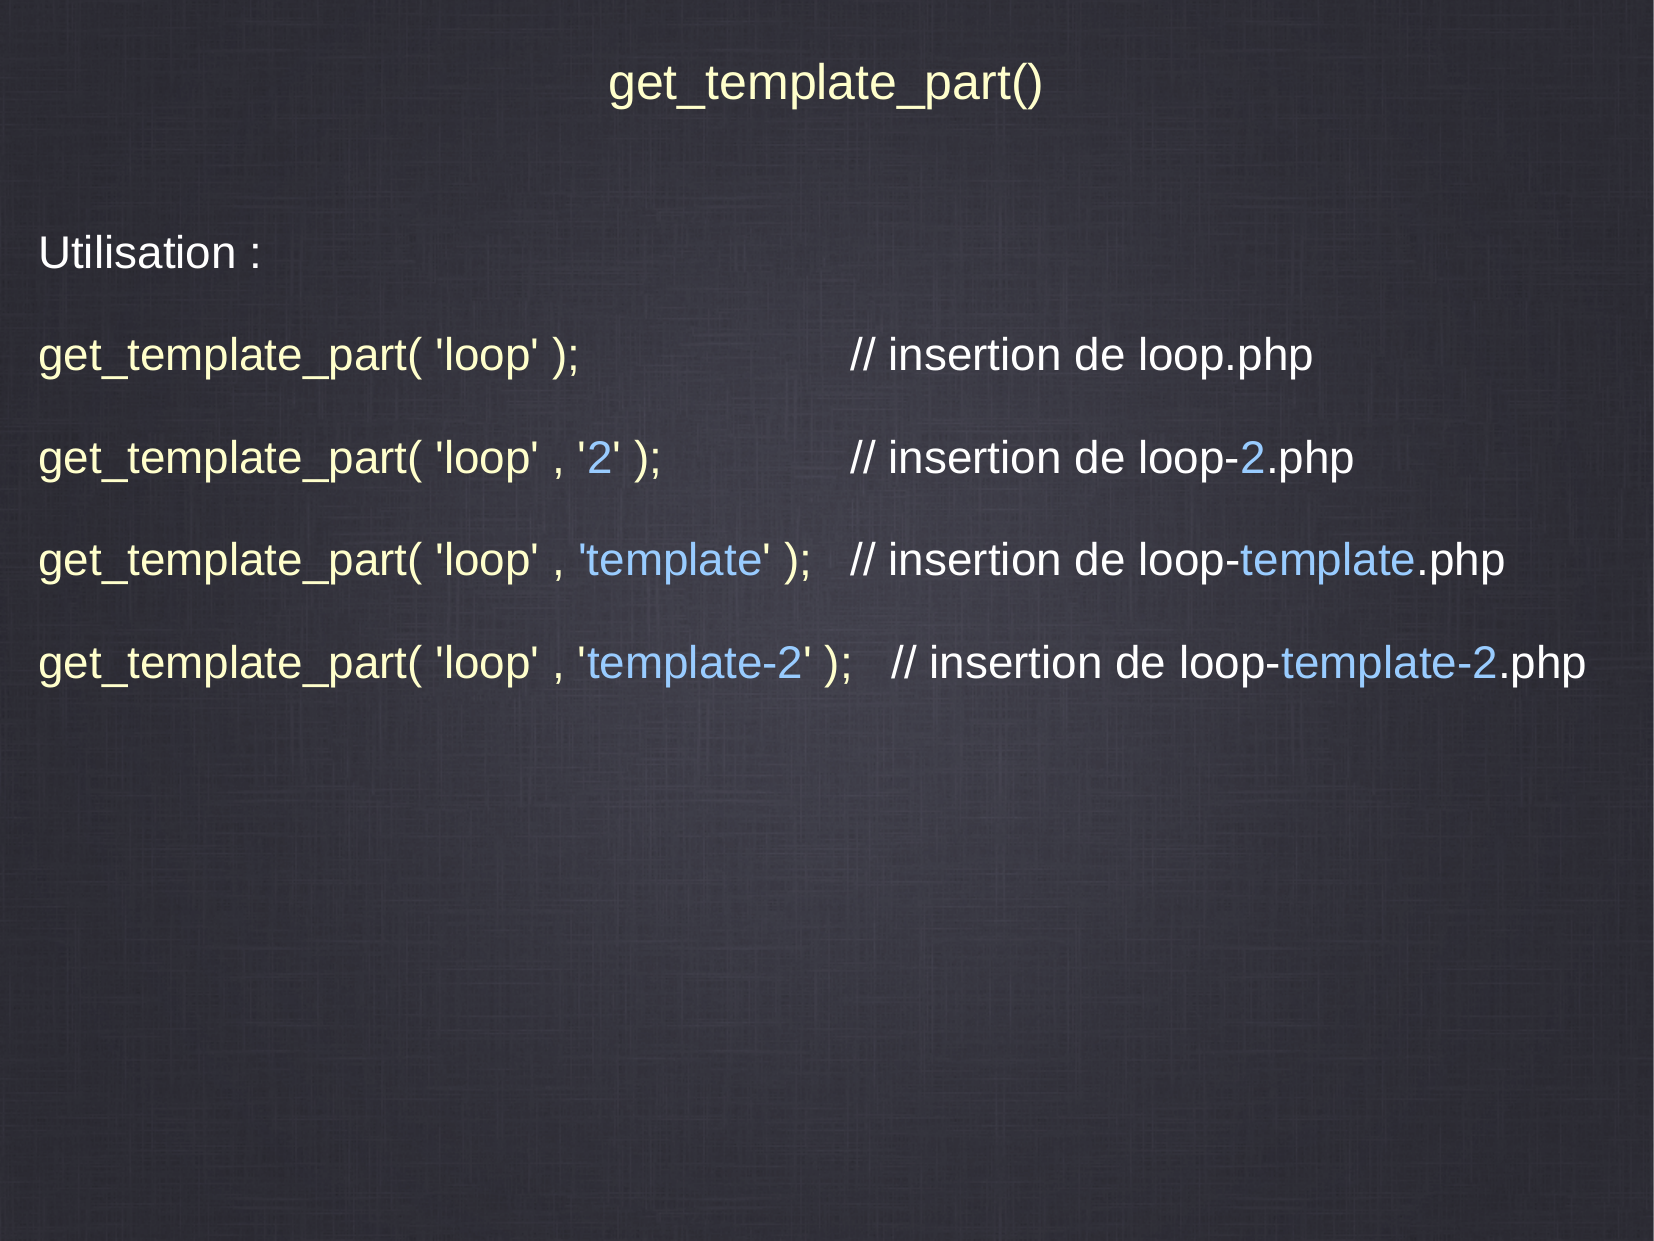

get_template_part()
Utilisation :
get_template_part( 'loop' ); 		// insertion de loop.php
get_template_part( 'loop' , '2' ); 	// insertion de loop-2.php
get_template_part( 'loop' , 'template' ); // insertion de loop-template.php
get_template_part( 'loop' , 'template-2' ); // insertion de loop-template-2.php